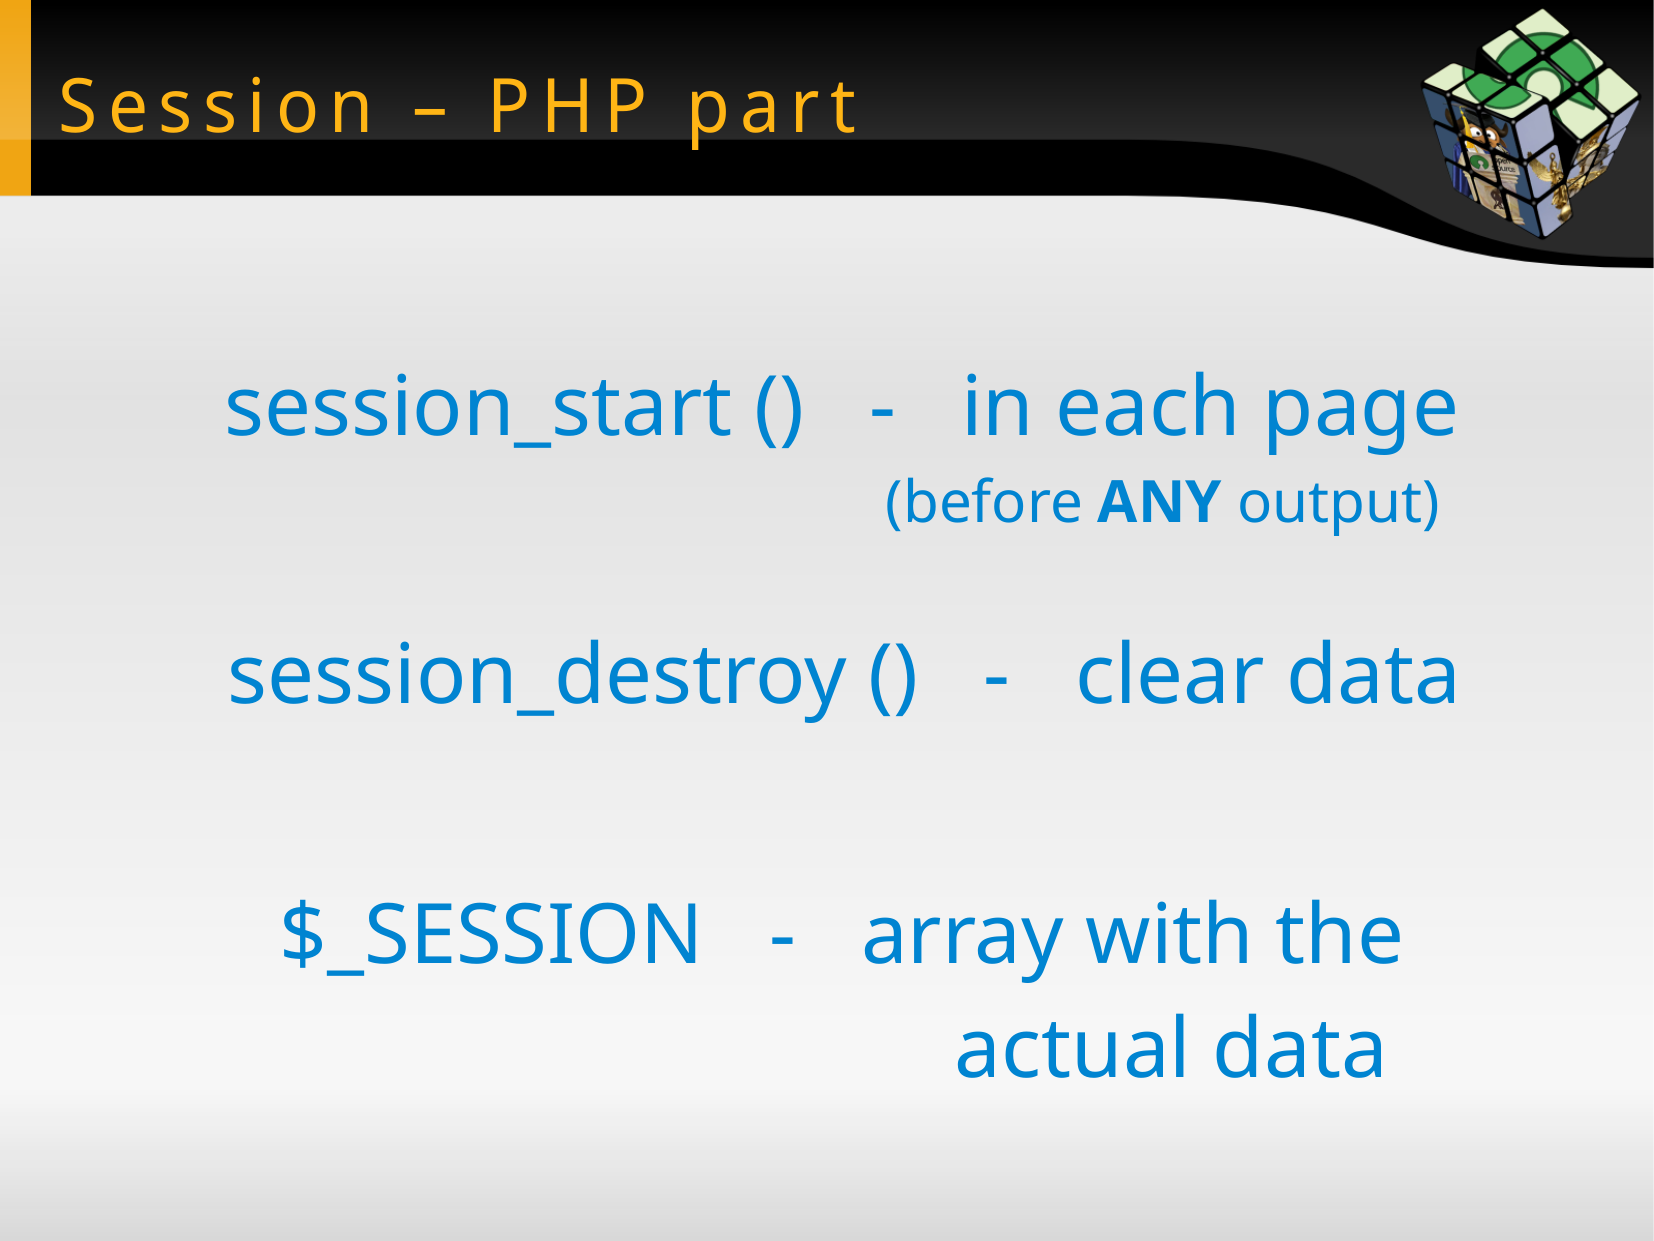

# Session – PHP part
session_start () - in each page
					 			 (before ANY output)
session_destroy () - clear data
$_SESSION - array with the
									actual data